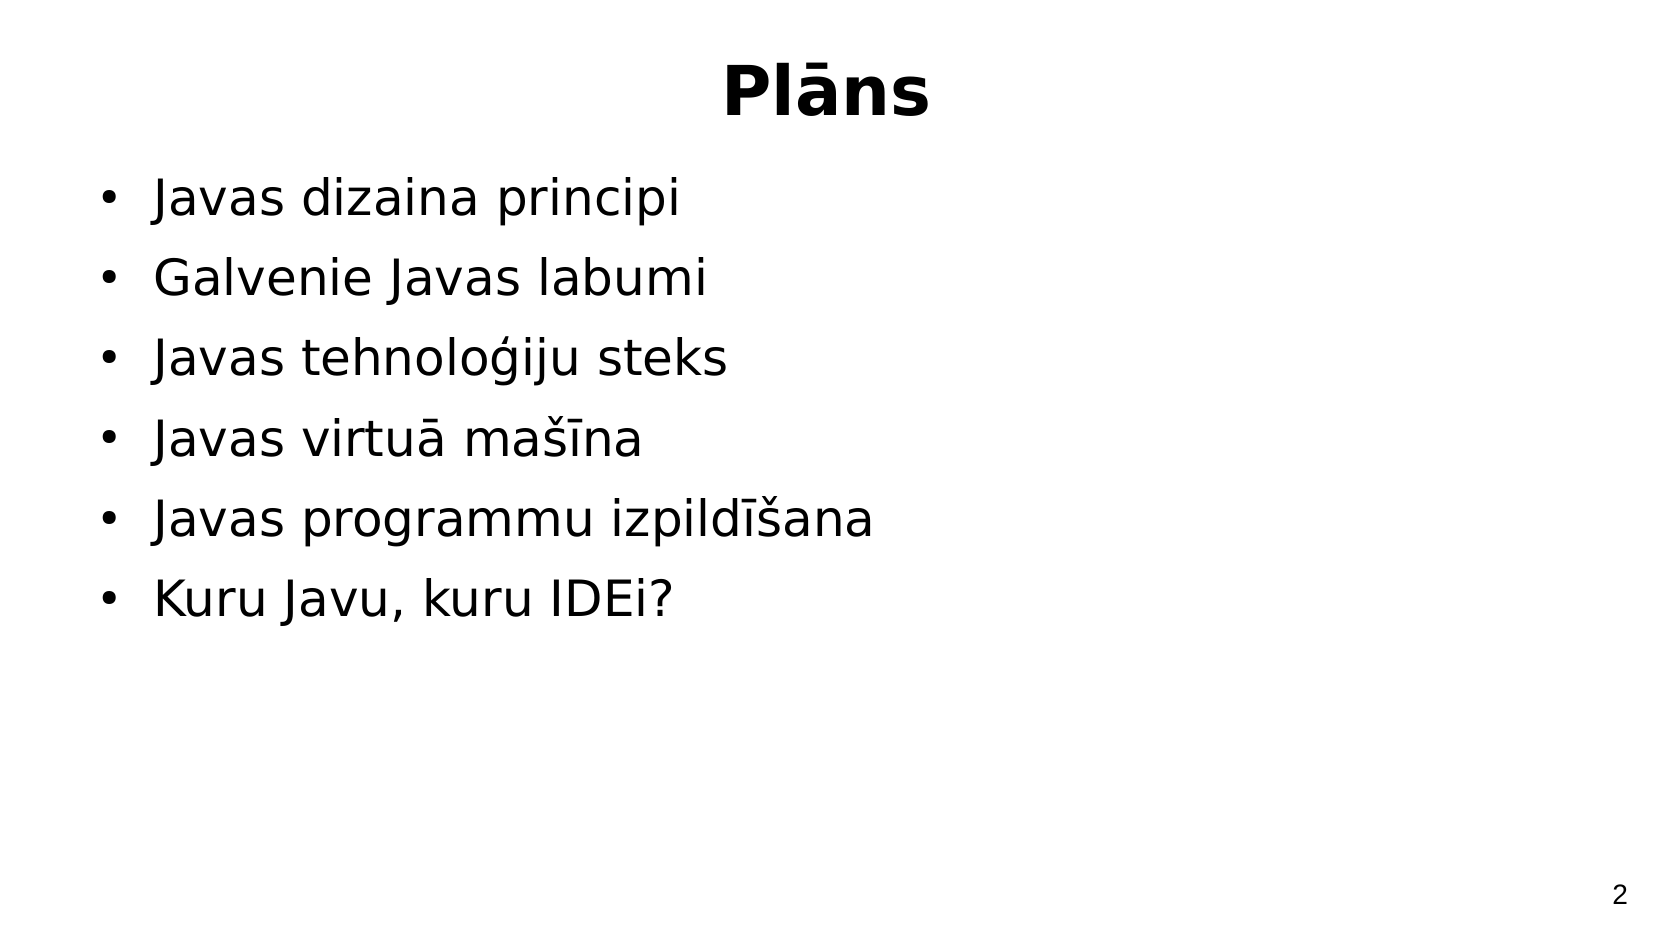

# Plāns
Javas dizaina principi
Galvenie Javas labumi
Javas tehnoloģiju steks
Javas virtuā mašīna
Javas programmu izpildīšana
Kuru Javu, kuru IDEi?